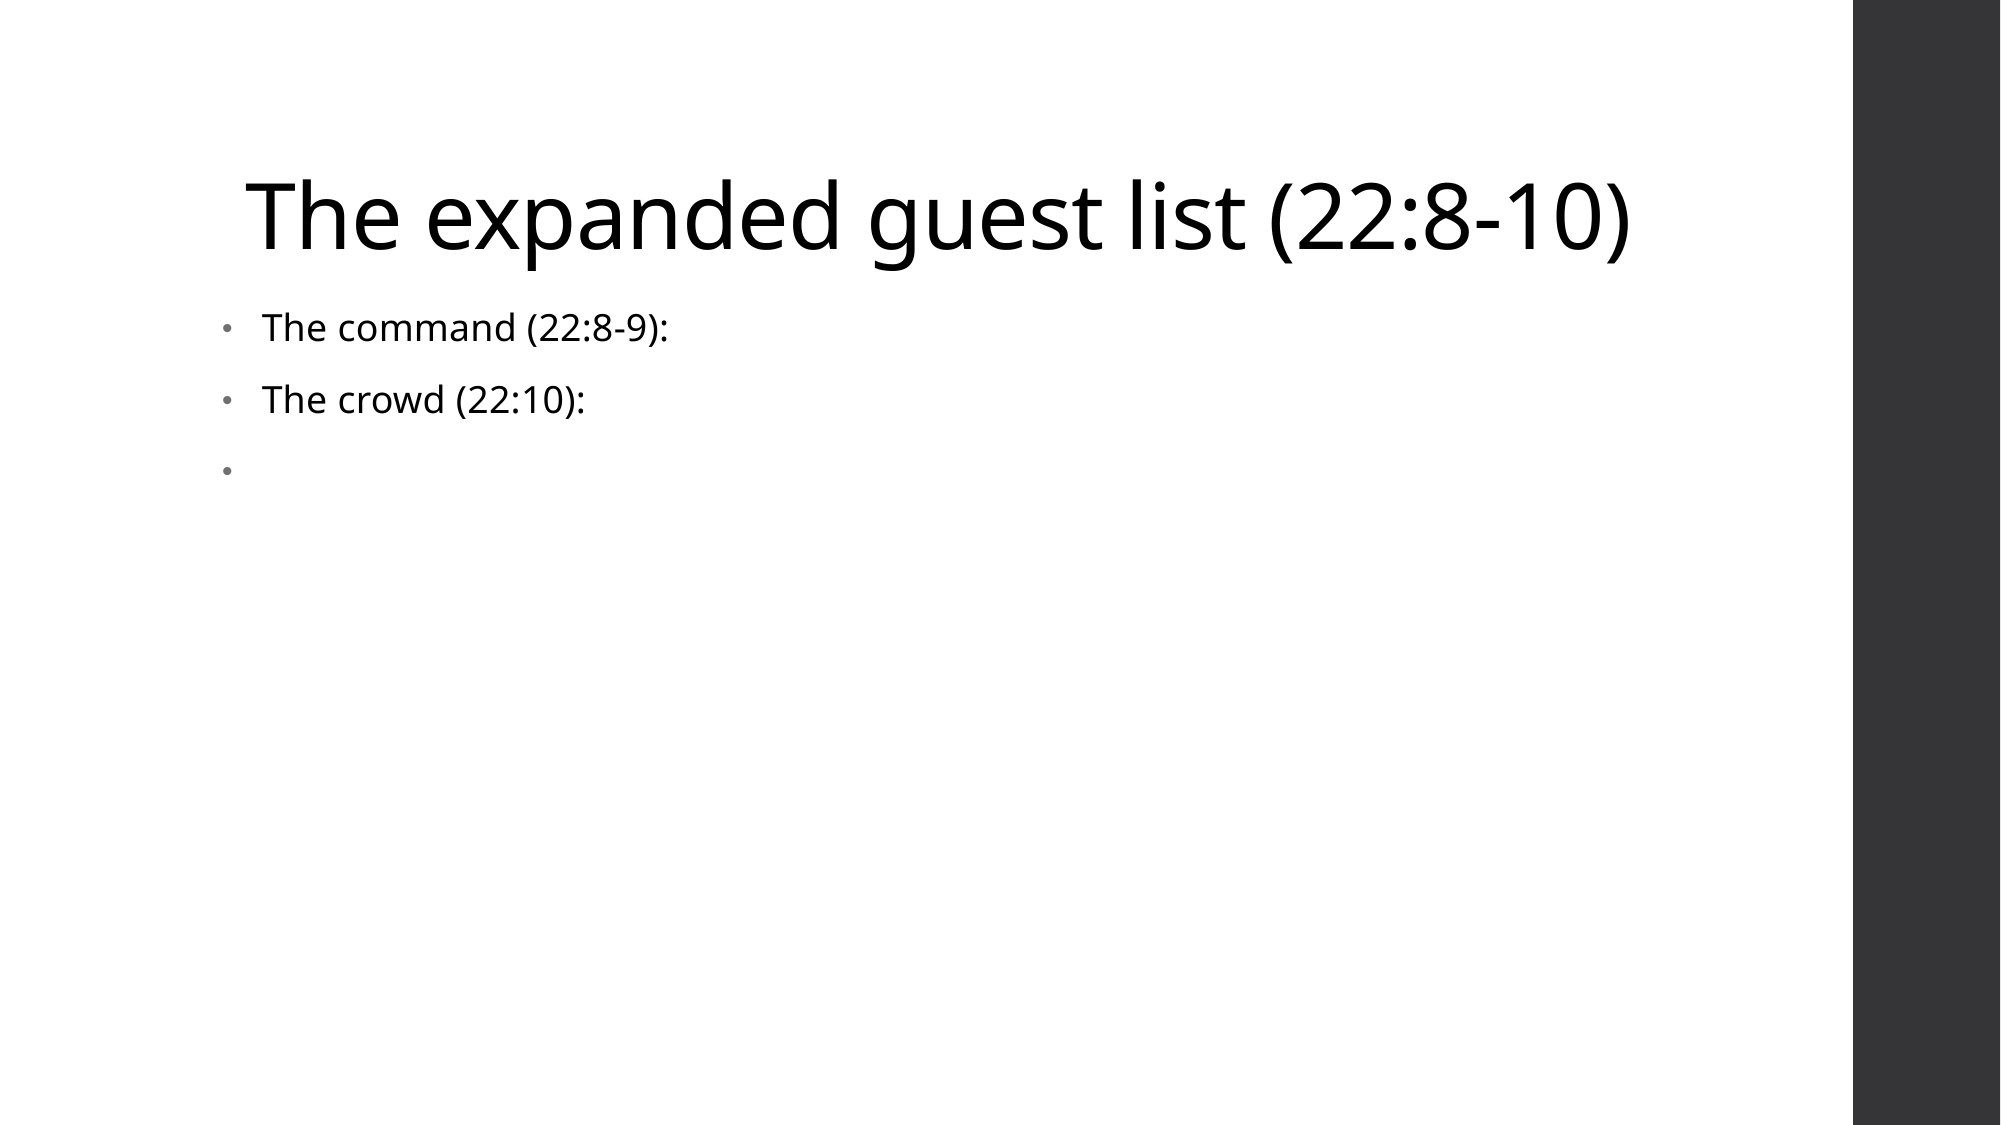

# The expanded guest list (22:8-10)
 The command (22:8-9):
 The crowd (22:10):